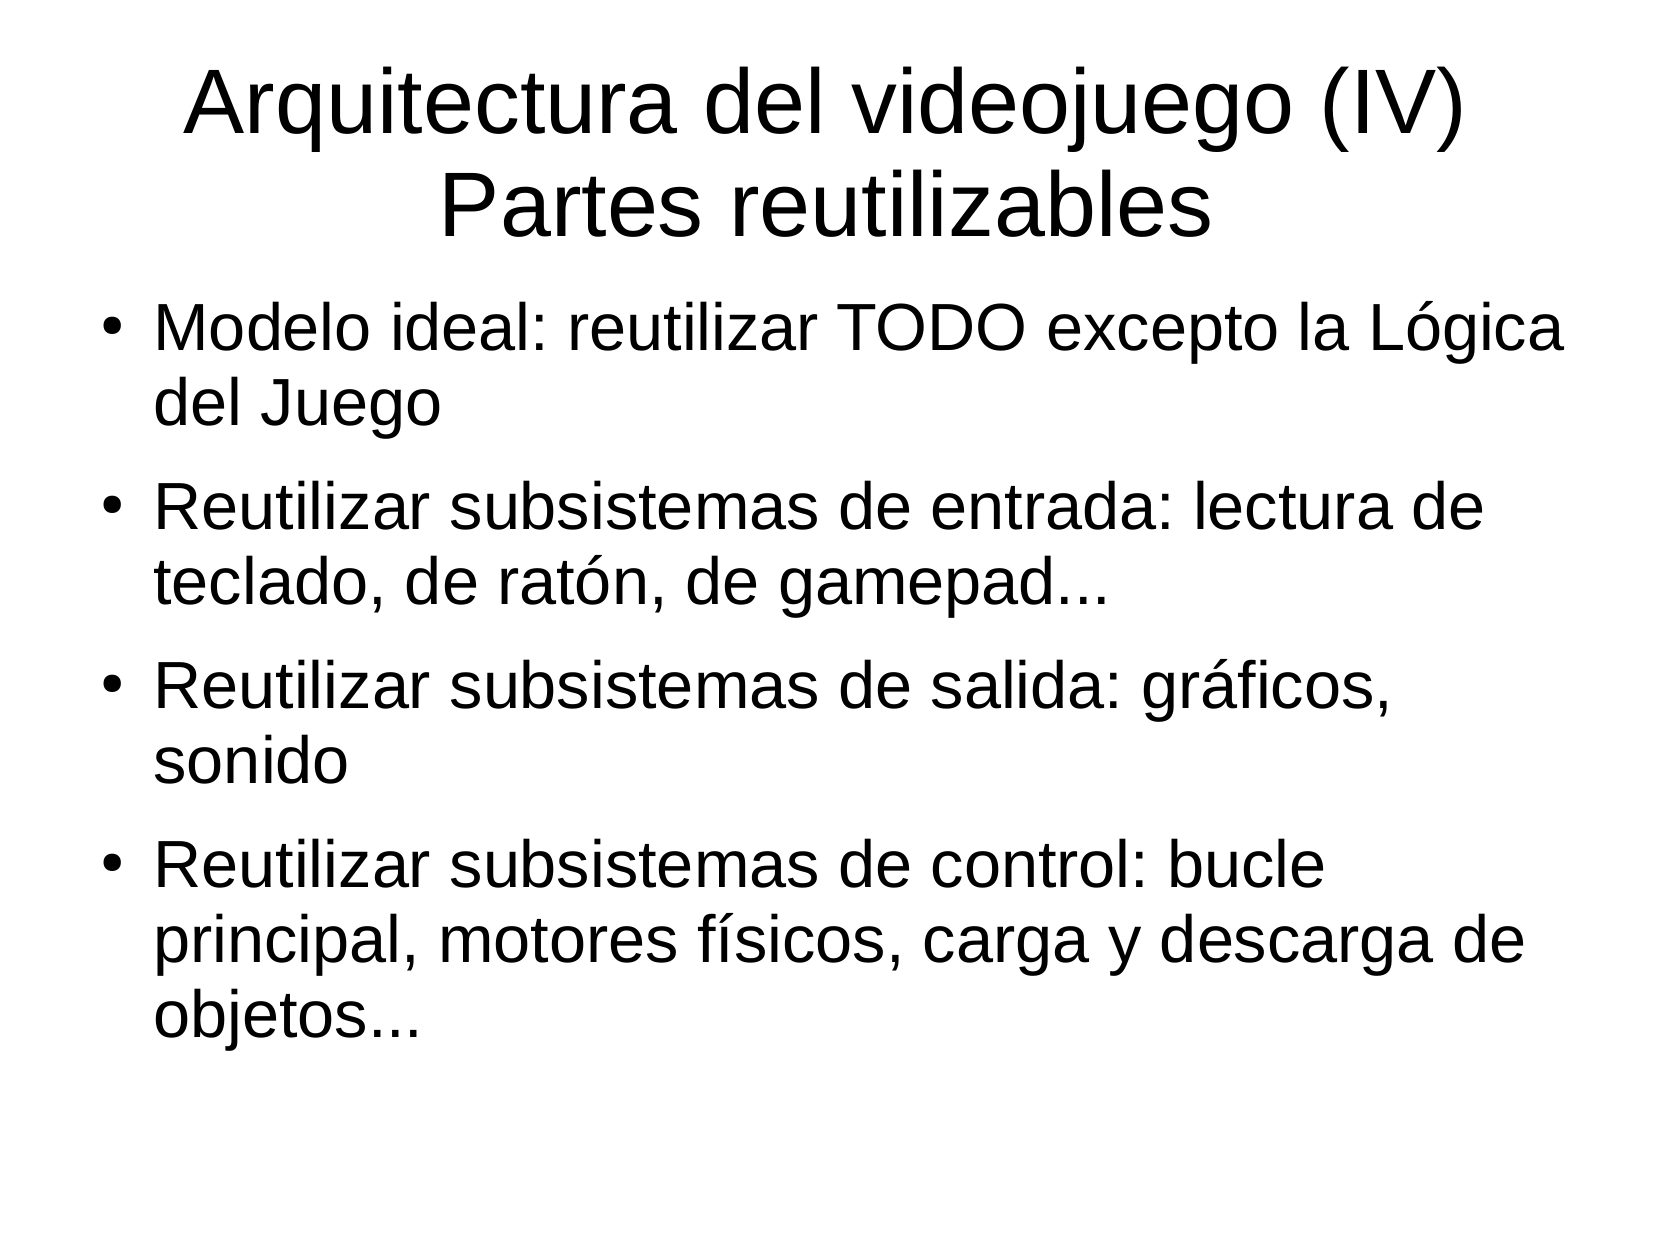

# Arquitectura del videojuego (IV) Partes reutilizables
Modelo ideal: reutilizar TODO excepto la Lógica del Juego
Reutilizar subsistemas de entrada: lectura de teclado, de ratón, de gamepad...
Reutilizar subsistemas de salida: gráficos, sonido
Reutilizar subsistemas de control: bucle principal, motores físicos, carga y descarga de objetos...